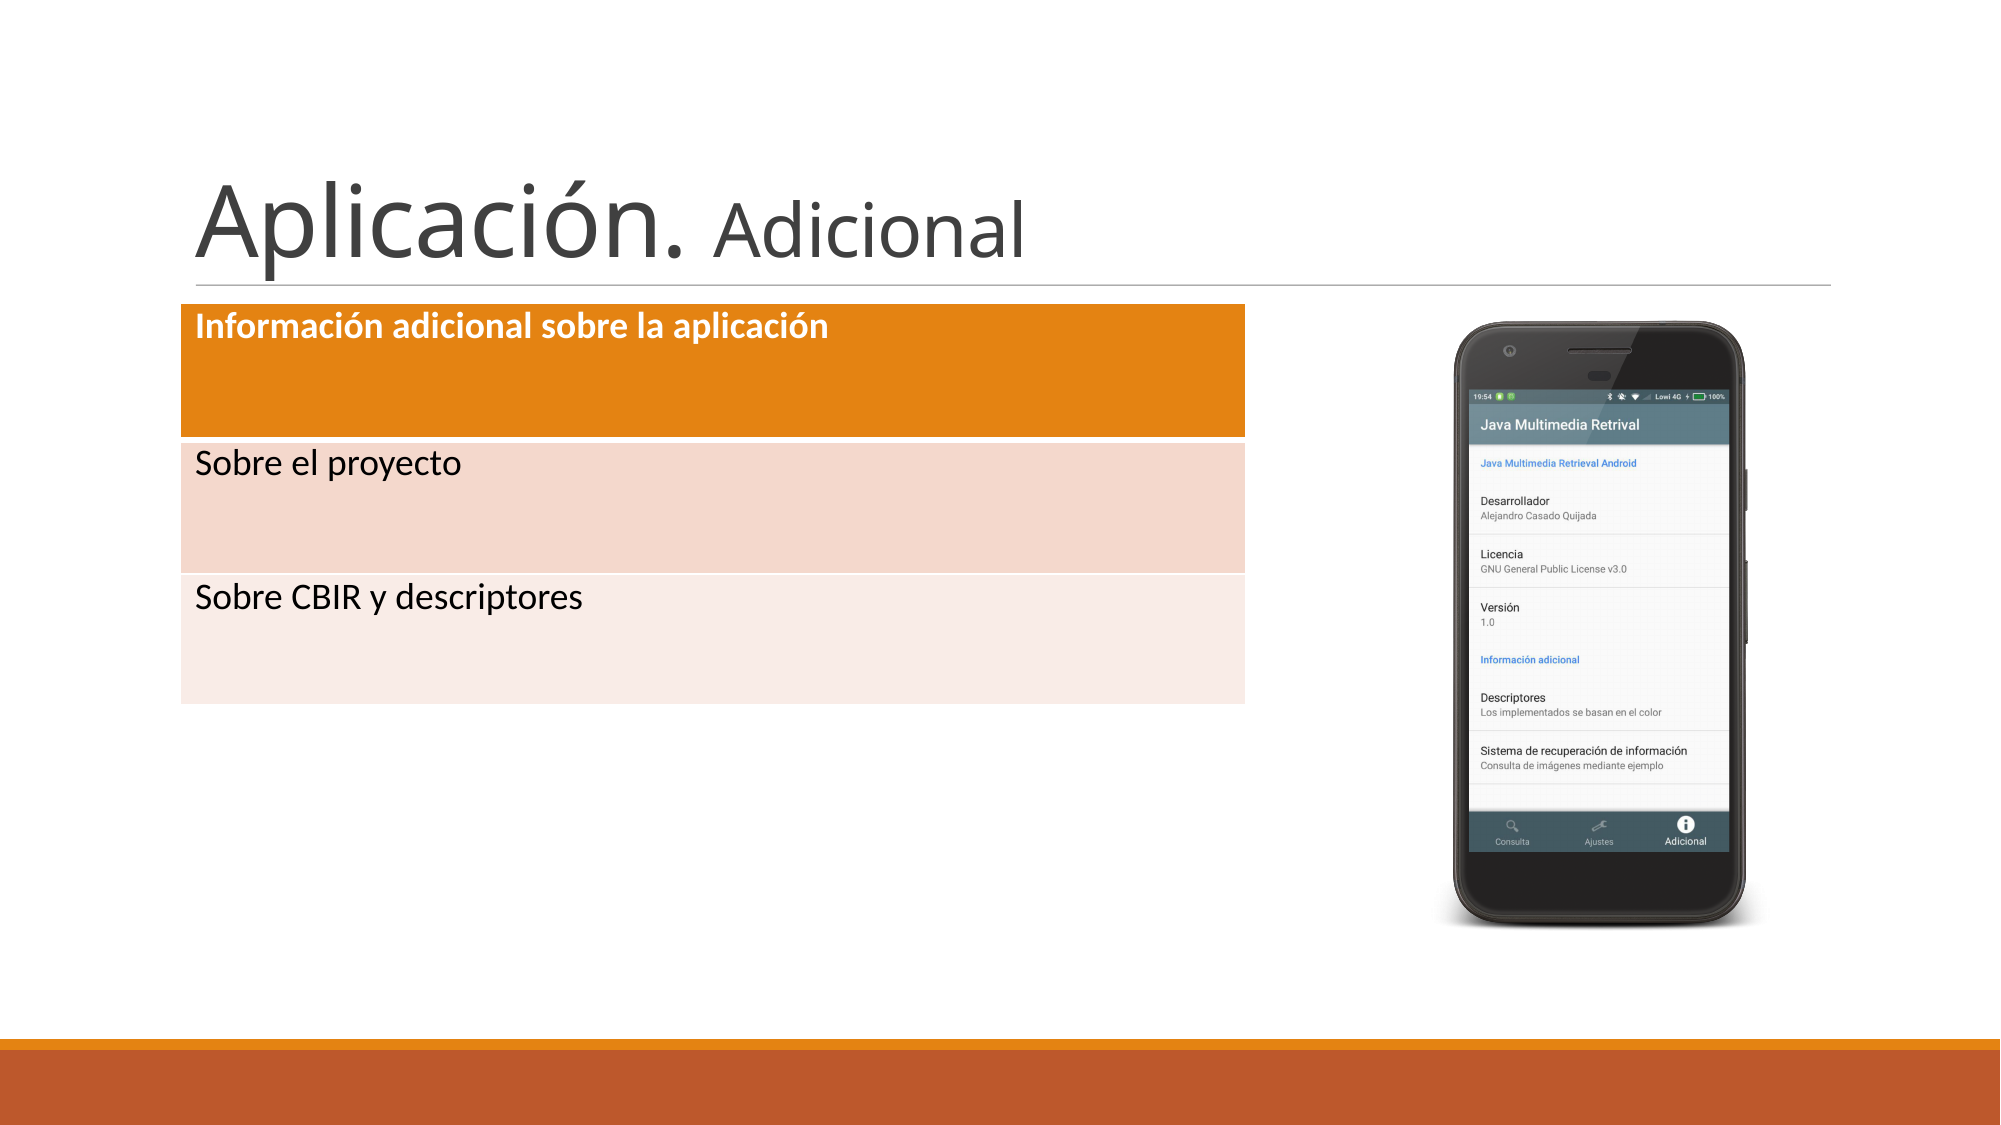

# Aplicación. Adicional
| Información adicional sobre la aplicación |
| --- |
| Sobre el proyecto |
| Sobre CBIR y descriptores |